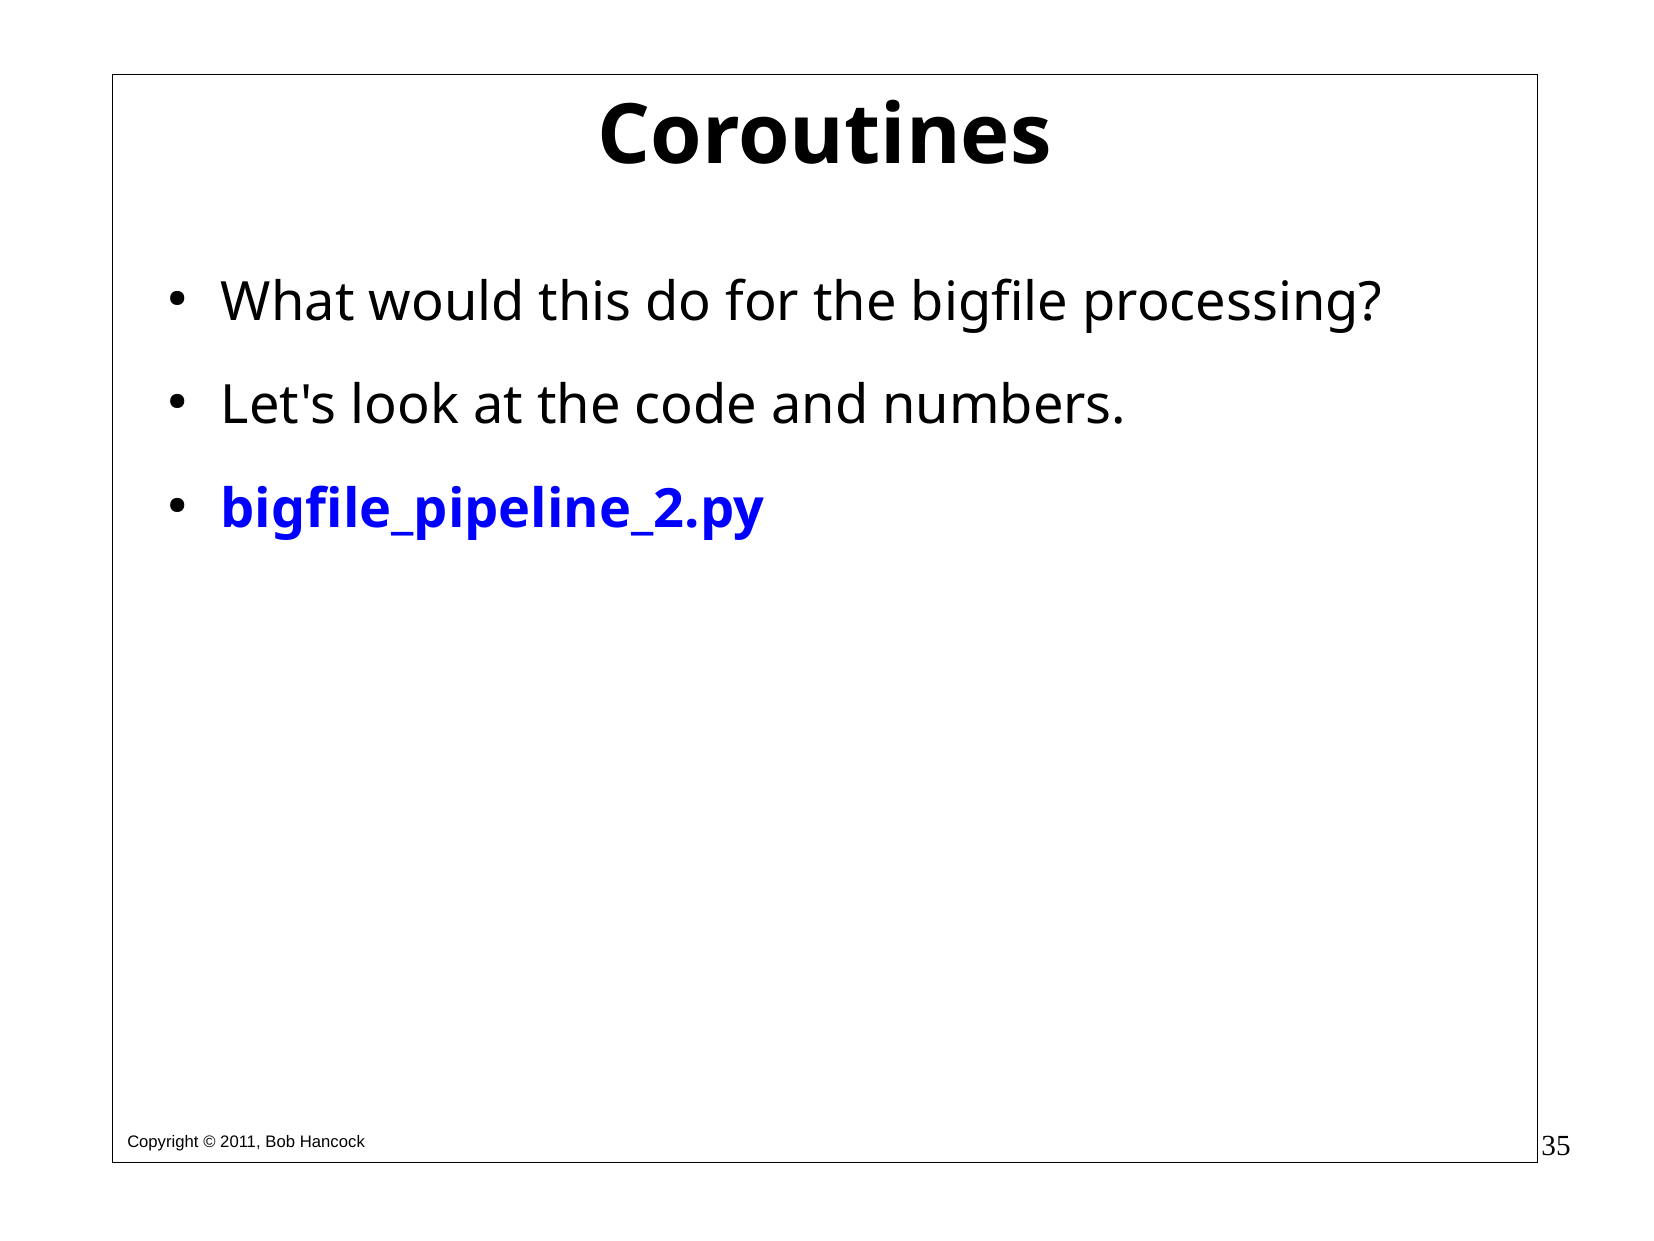

# Coroutines
What would this do for the bigfile processing?
Let's look at the code and numbers.
bigfile_pipeline_2.py
Copyright © 2011, Bob Hancock
35